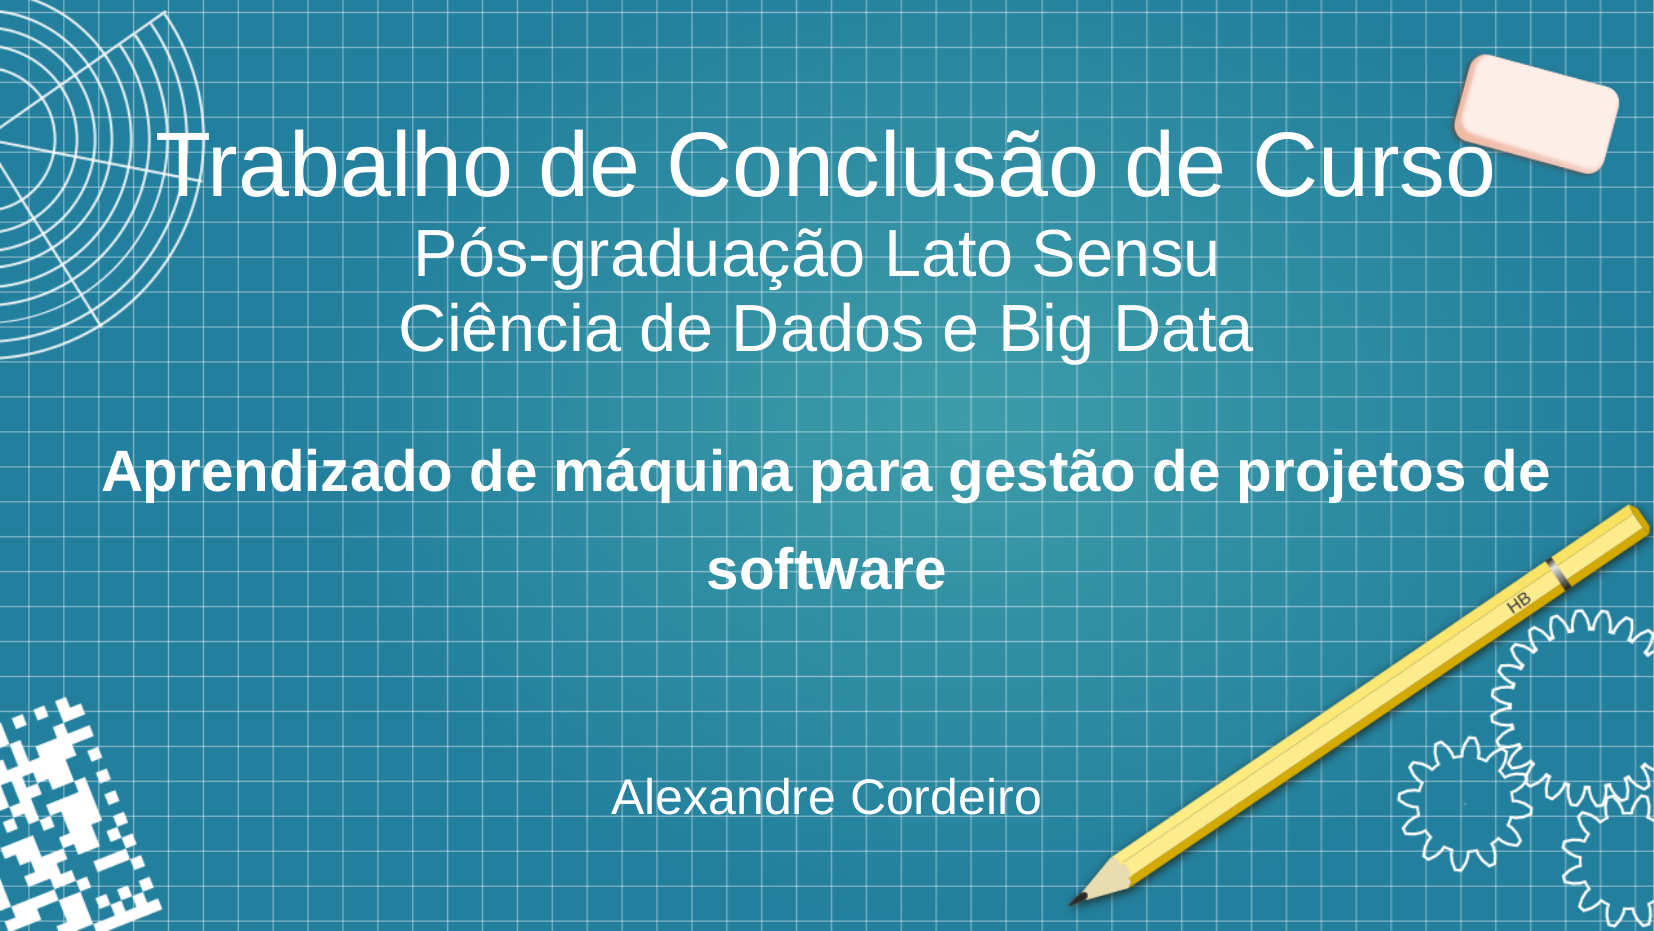

# Trabalho de Conclusão de Curso Pós-graduação Lato Sensu Ciência de Dados e Big Data
Aprendizado de máquina para gestão de projetos de software
Alexandre Cordeiro